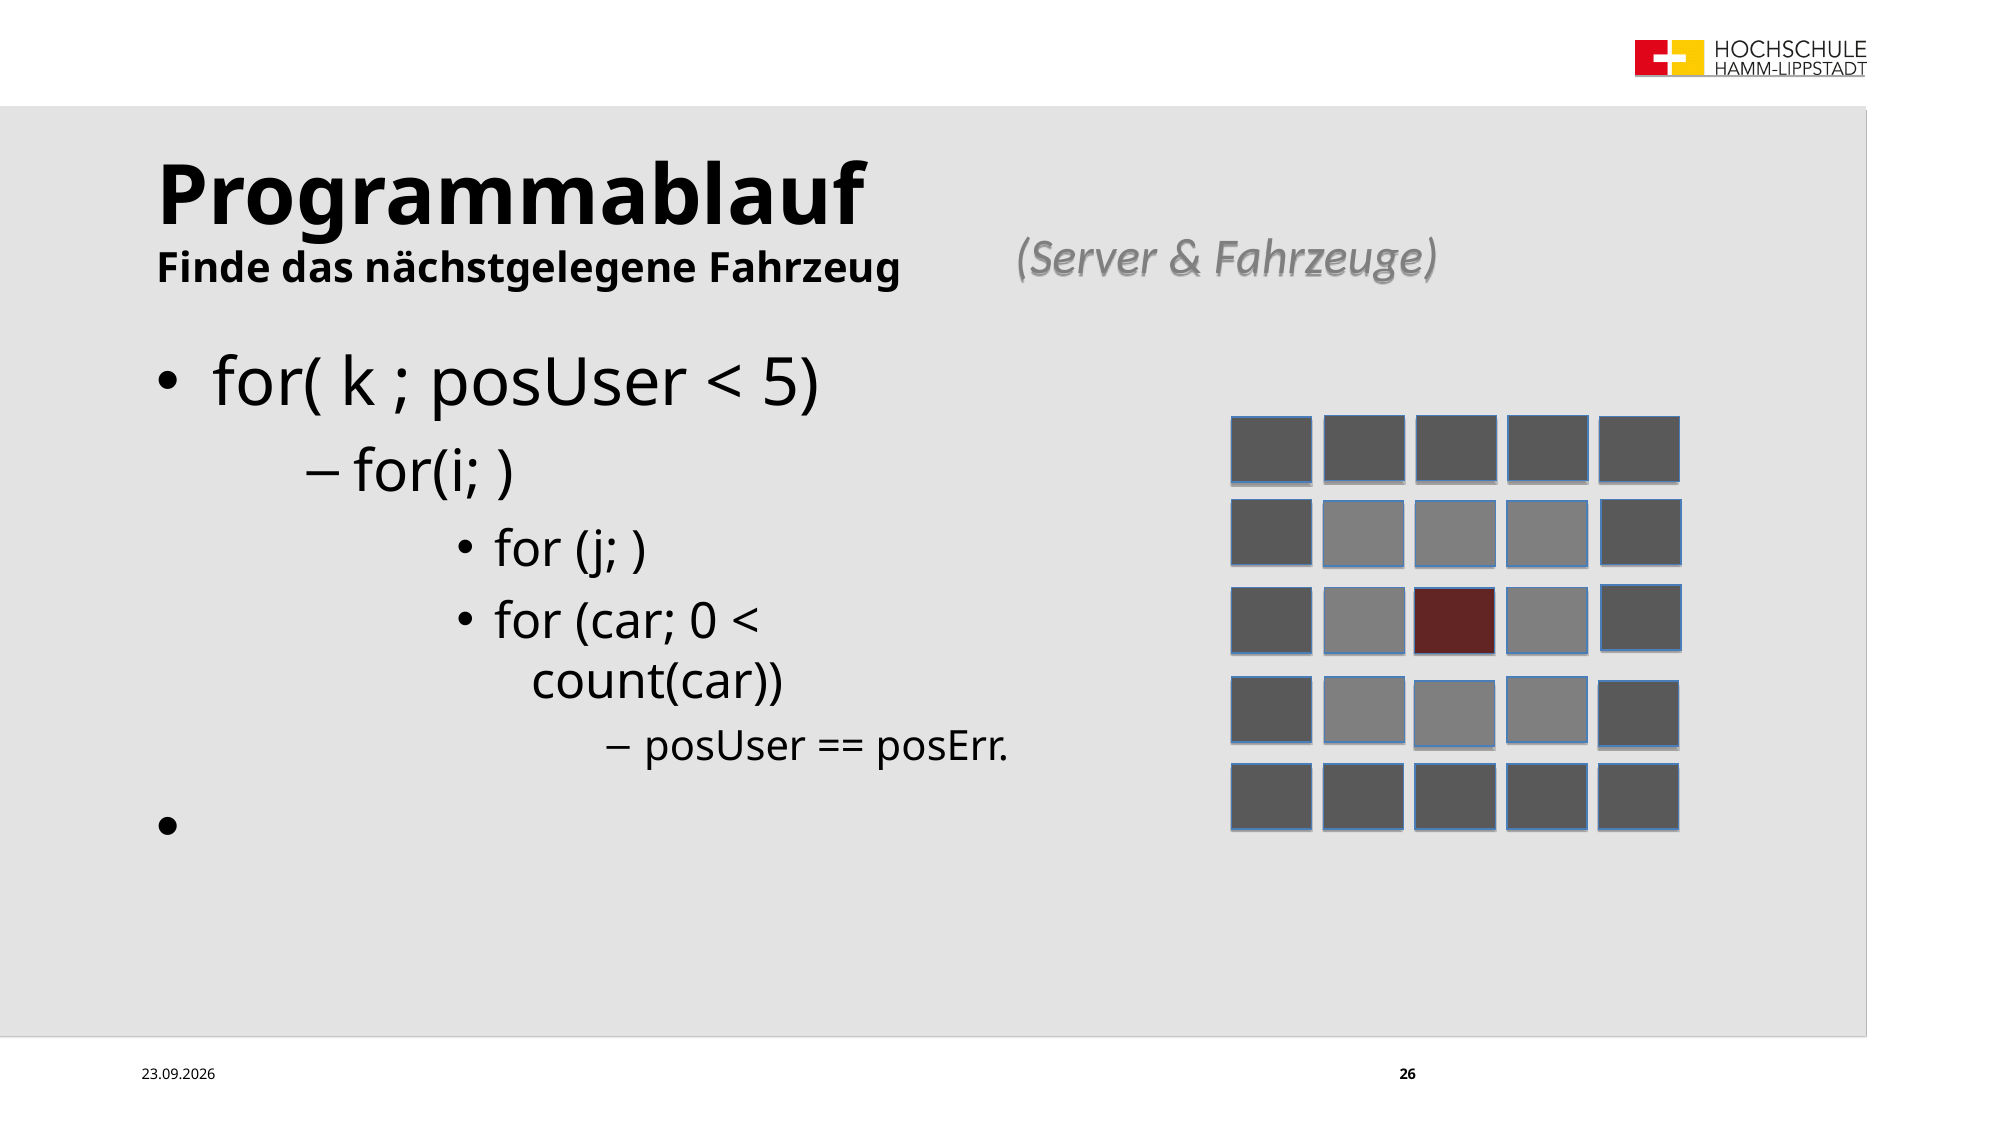

# Programmablauf Finde das nächstgelegene Fahrzeug
(Server & Fahrzeuge)
for( k ; posUser < 5)
for(i; )
for (j; )
for (car; 0 < count(car))
posUser == posErr.
26